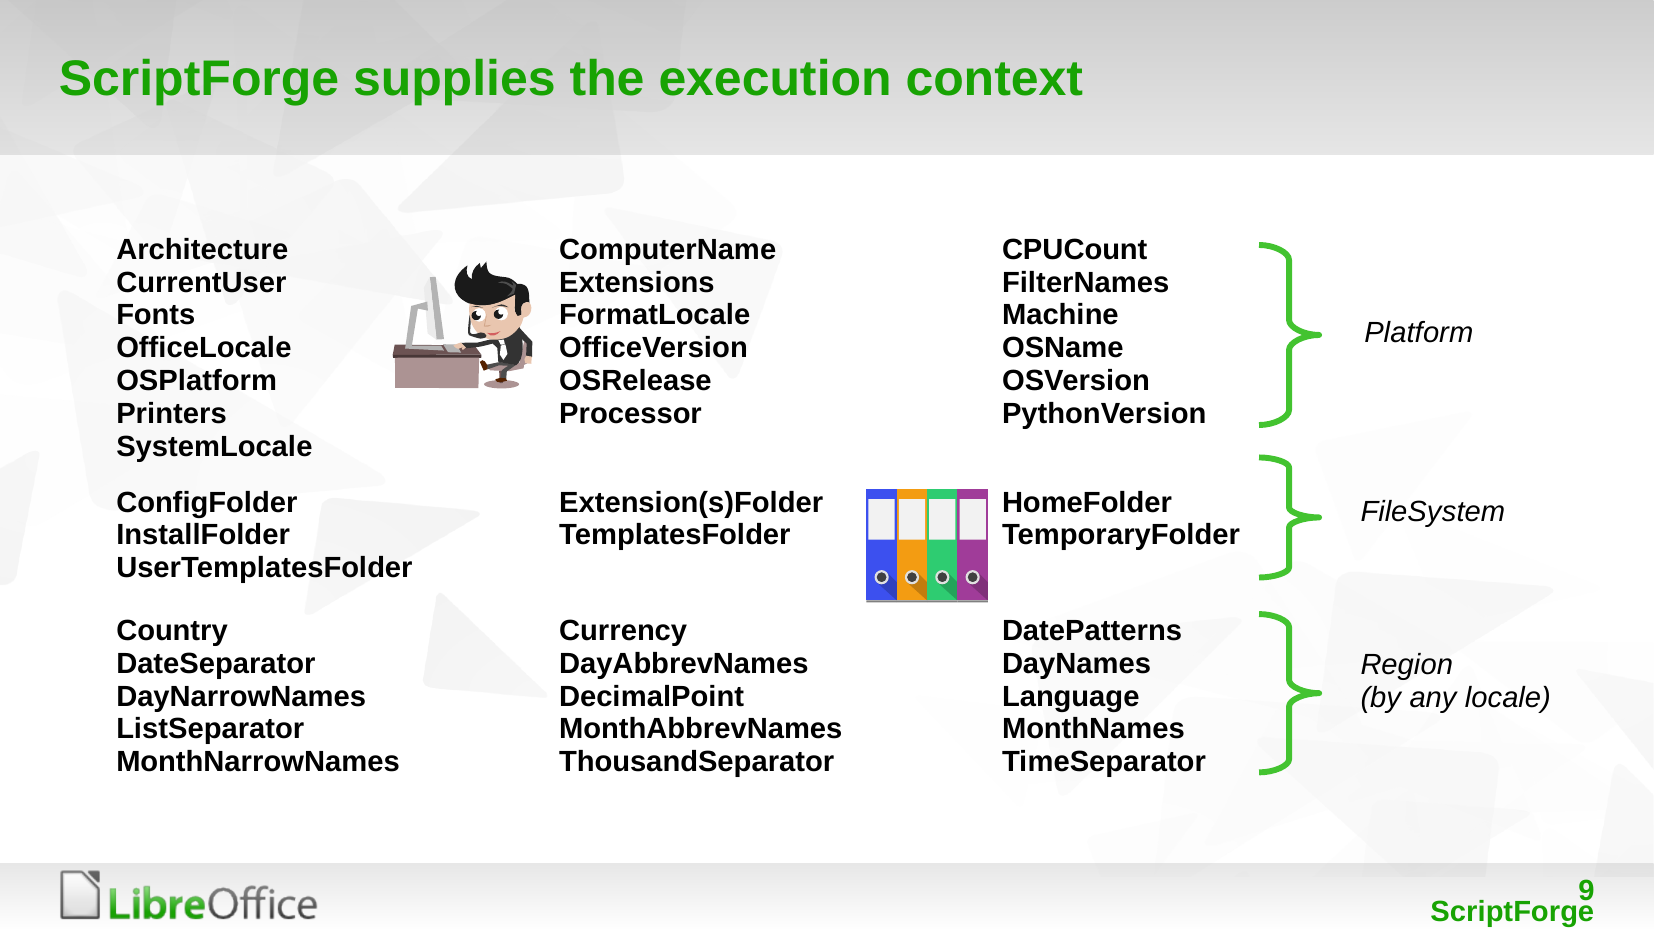

# ScriptForge supplies the execution context
Architecture				ComputerName				CPUCount
CurrentUser				Extensions				FilterNames
Fonts					FormatLocale				Machine
OfficeLocale				OfficeVersion				OSName
OSPlatform				OSRelease				OSVersion
Printers					Processor					PythonVersion
SystemLocale
ConfigFolder				Extension(s)Folder			HomeFolder
InstallFolder				TemplatesFolder			TemporaryFolder
UserTemplatesFolder
Country					Currency					DatePatterns
DateSeparator				DayAbbrevNames			DayNames
DayNarrowNames			DecimalPoint				Language
ListSeparator				MonthAbbrevNames			MonthNames
MonthNarrowNames			ThousandSeparator			TimeSeparator
Platform
FileSystem
Region
(by any locale)
9
ScriptForge